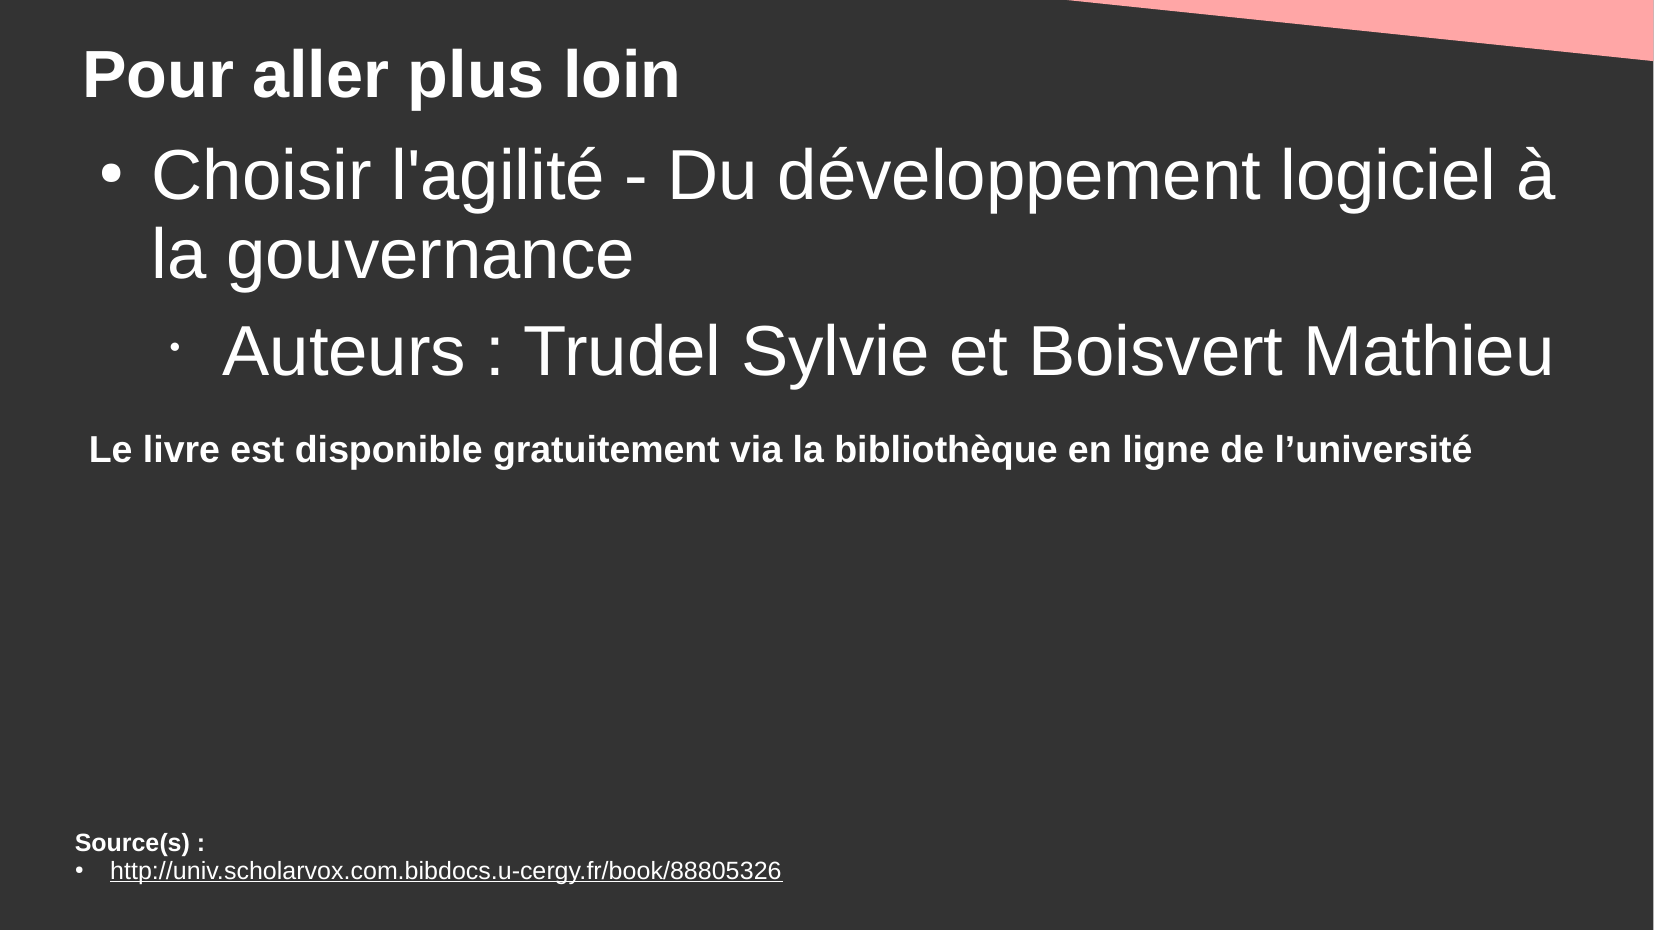

# Pour aller plus loin
Choisir l'agilité - Du développement logiciel à la gouvernance
Auteurs : Trudel Sylvie et Boisvert Mathieu
Le livre est disponible gratuitement via la bibliothèque en ligne de l’université
Source(s) :
http://univ.scholarvox.com.bibdocs.u-cergy.fr/book/88805326